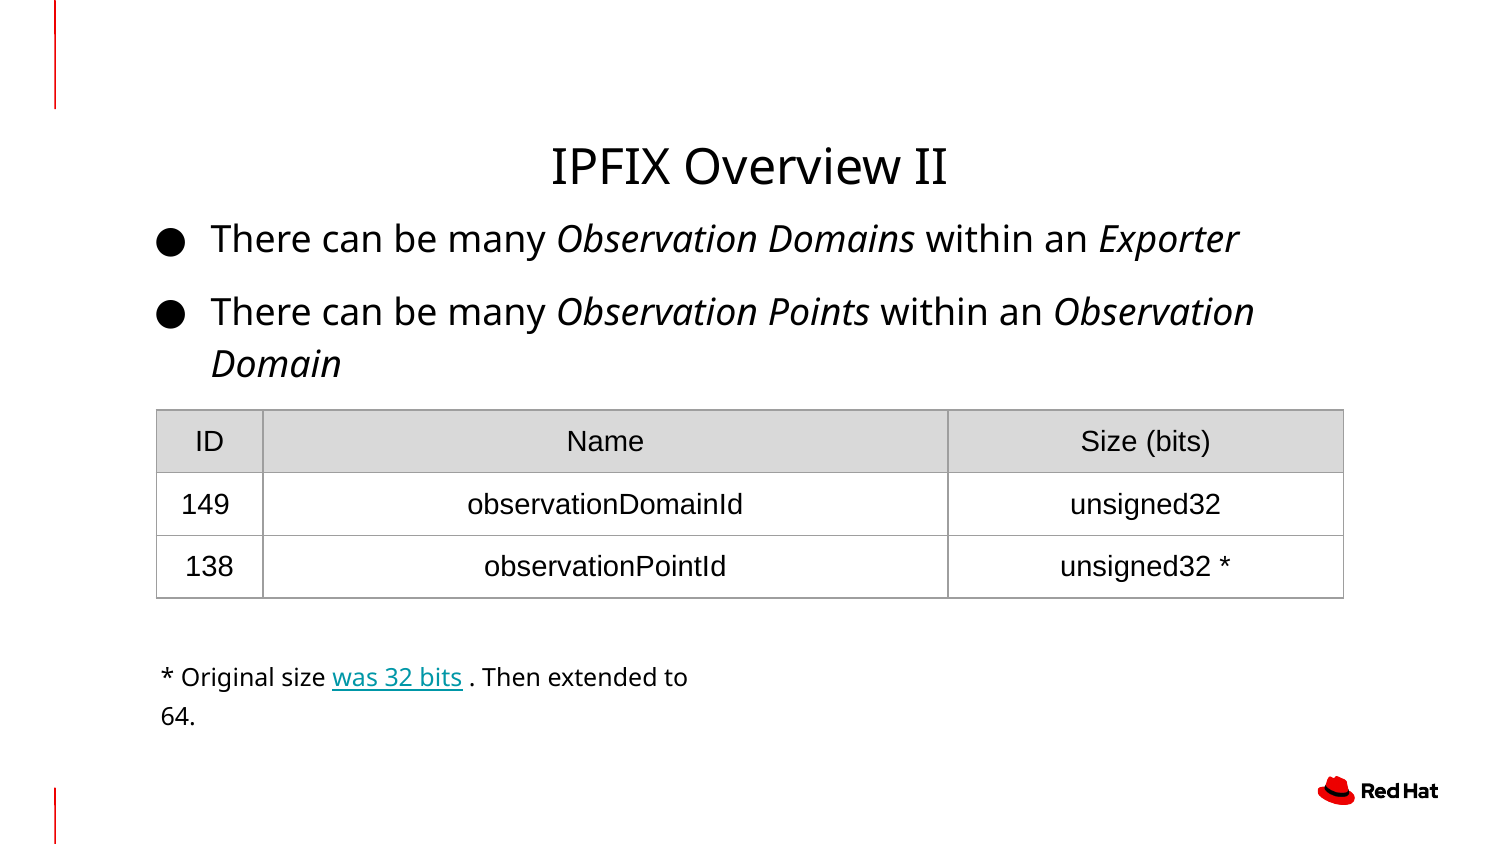

# IPFIX Overview II
There can be many Observation Domains within an Exporter
There can be many Observation Points within an Observation Domain
| ID | Name | Size (bits) |
| --- | --- | --- |
| 149 | observationDomainId | unsigned32 |
| 138 | observationPointId | unsigned32 \* |
* Original size was 32 bits . Then extended to 64.